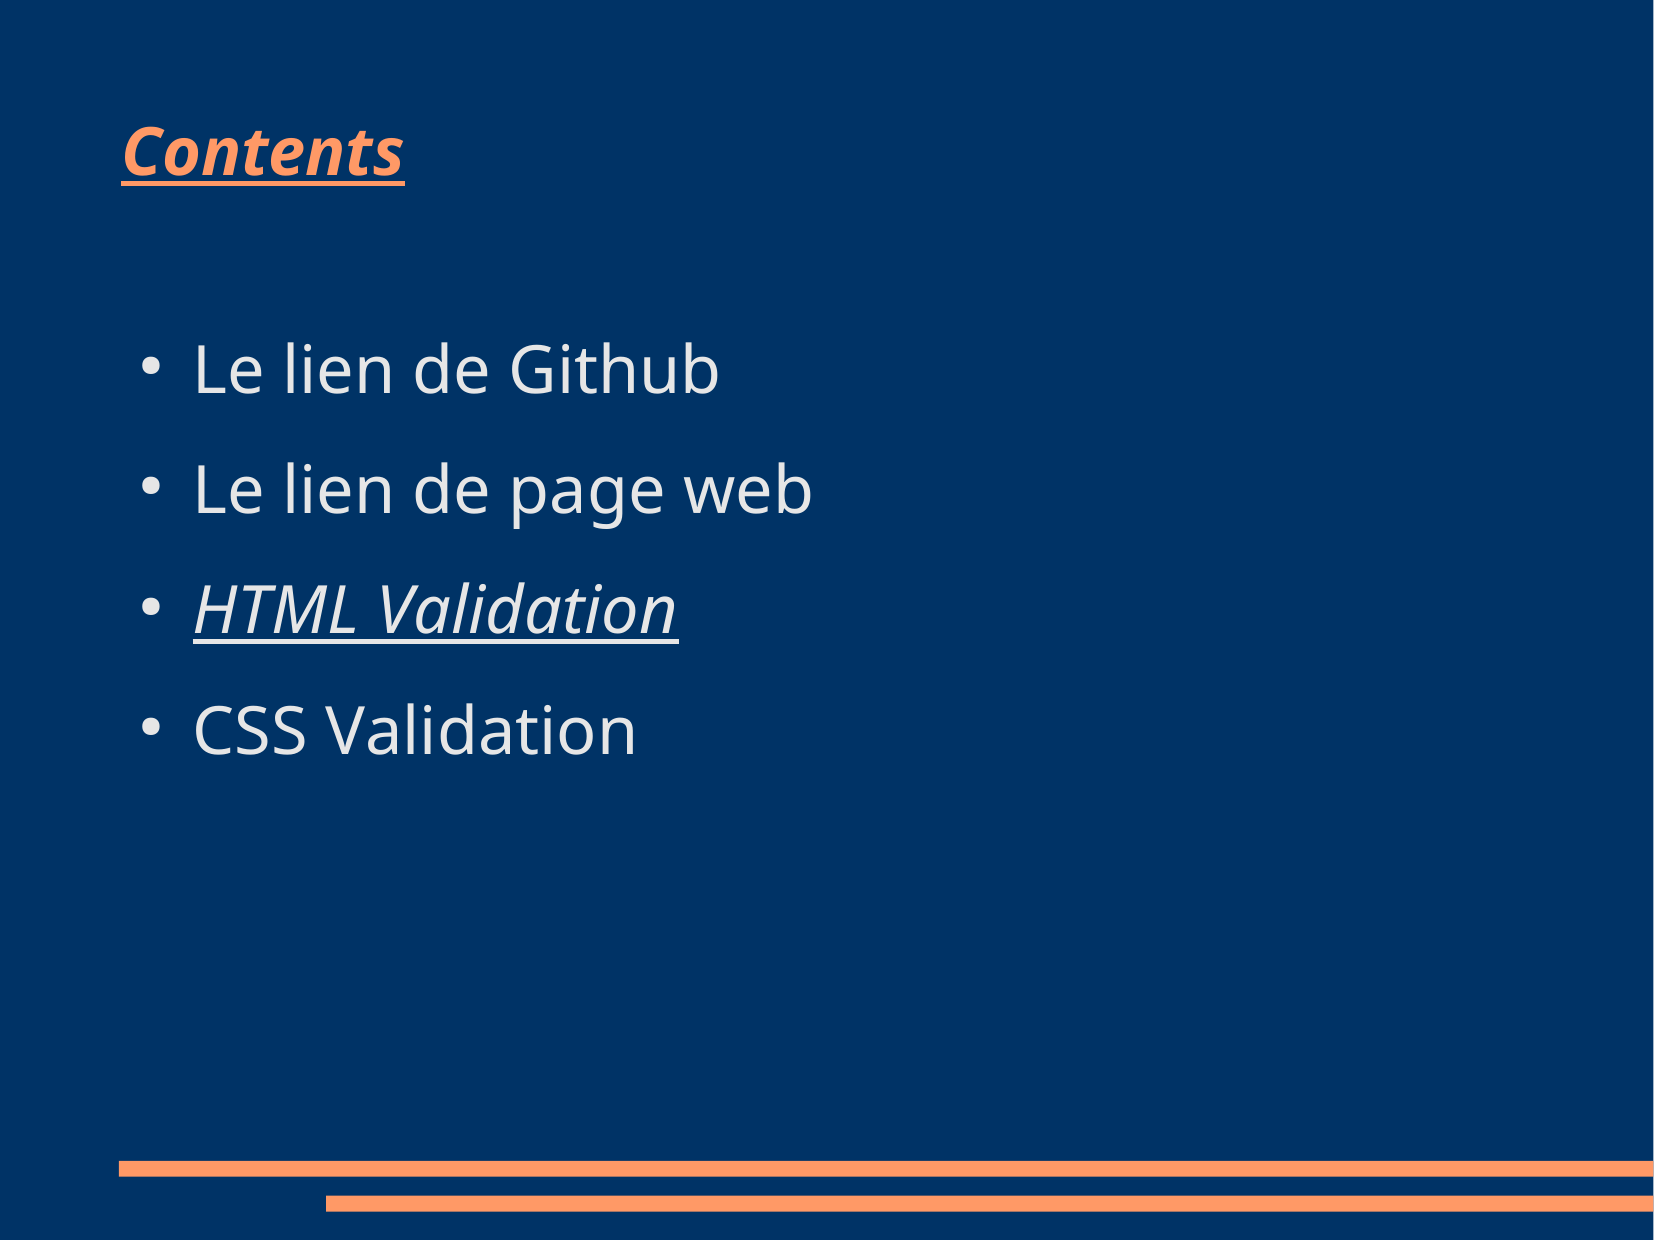

# Contents
Le lien de Github
Le lien de page web
HTML Validation
CSS Validation